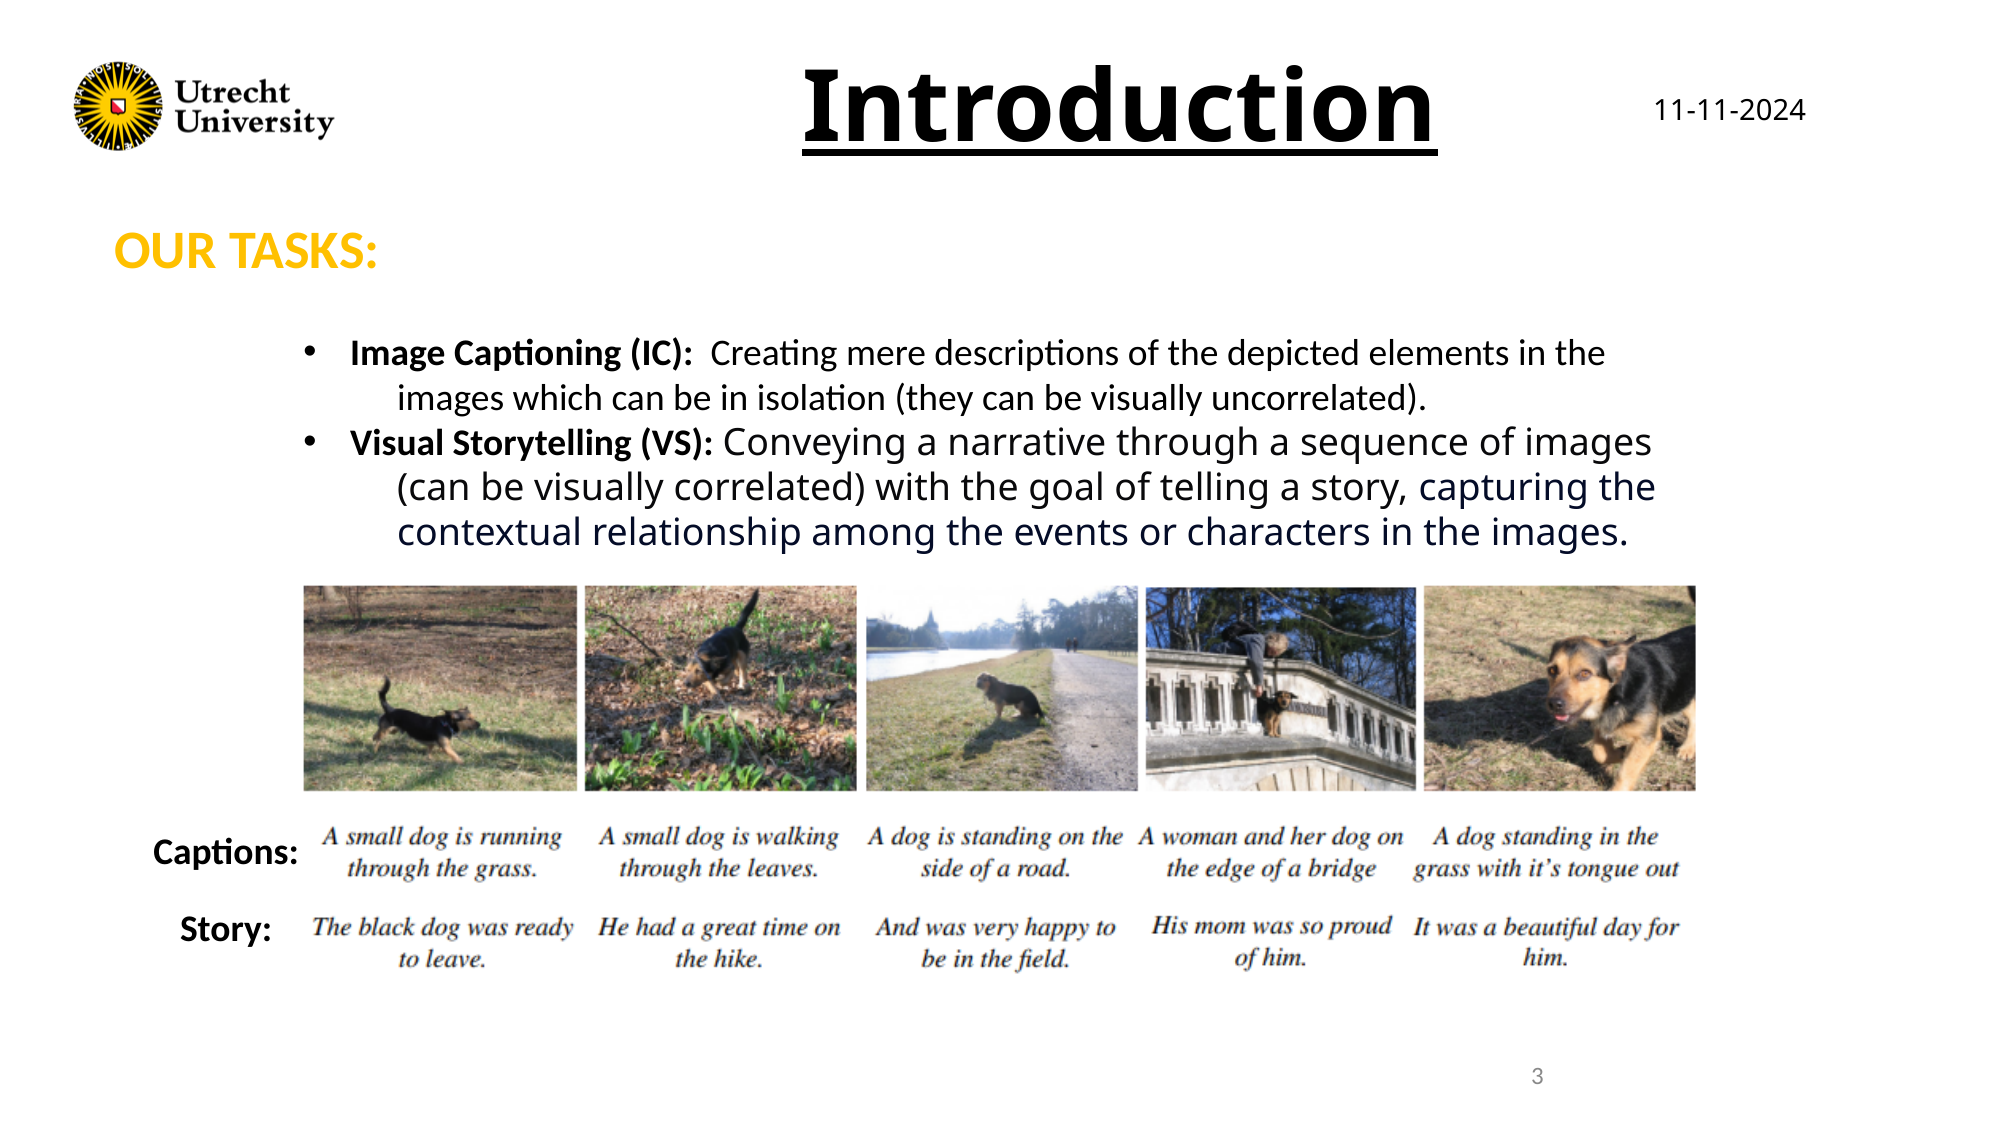

Introduction
11-11-2024
OUR TASKS:
Image Captioning (IC): Creating mere descriptions of the depicted elements in the images which can be in isolation (they can be visually uncorrelated).
Visual Storytelling (VS): Conveying a narrative through a sequence of images (can be visually correlated) with the goal of telling a story, capturing the contextual relationship among the events or characters in the images.
Captions:
Story:
1